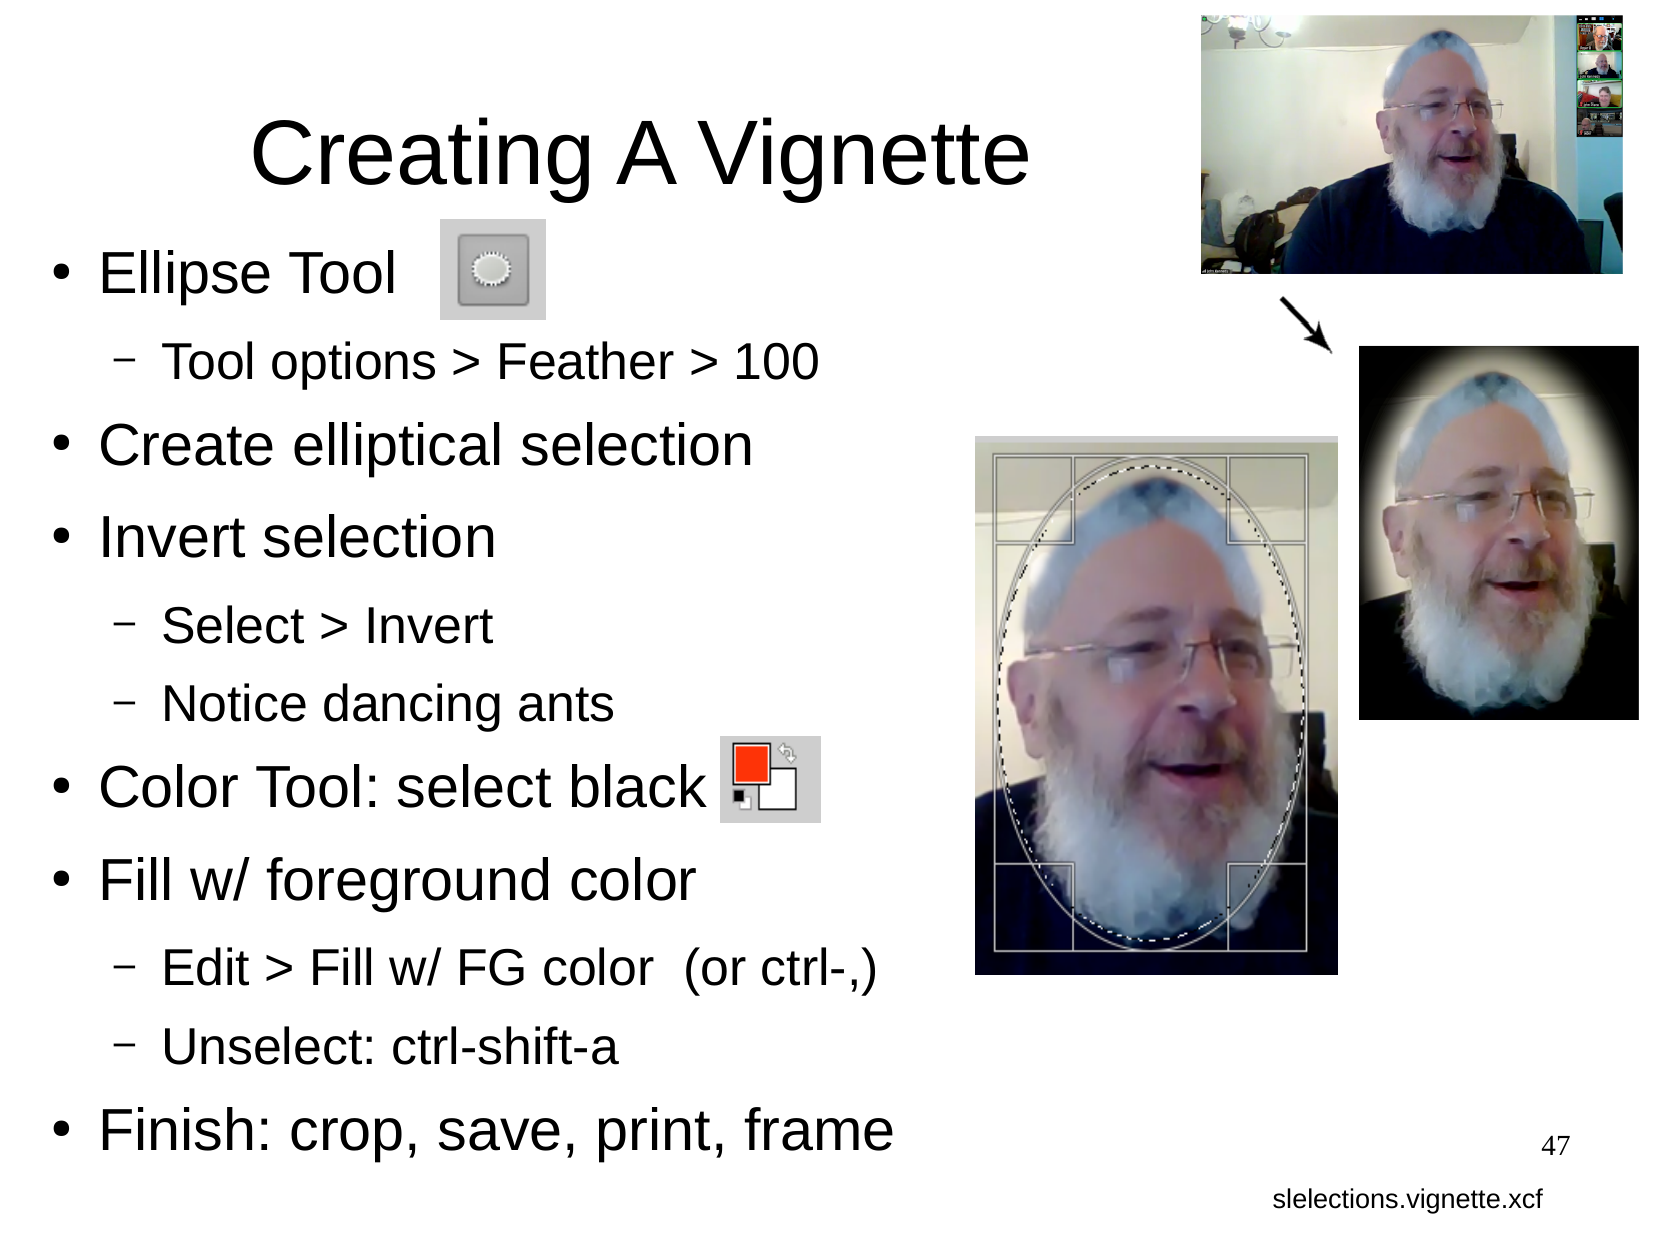

# Creating A Vignette
Ellipse Tool
Tool options > Feather > 100
Create elliptical selection
Invert selection
Select > Invert
Notice dancing ants
Color Tool: select black
Fill w/ foreground color
Edit > Fill w/ FG color (or ctrl-,)
Unselect: ctrl-shift-a
Finish: crop, save, print, frame
47
slelections.vignette.xcf
slelections.vignette.xcf